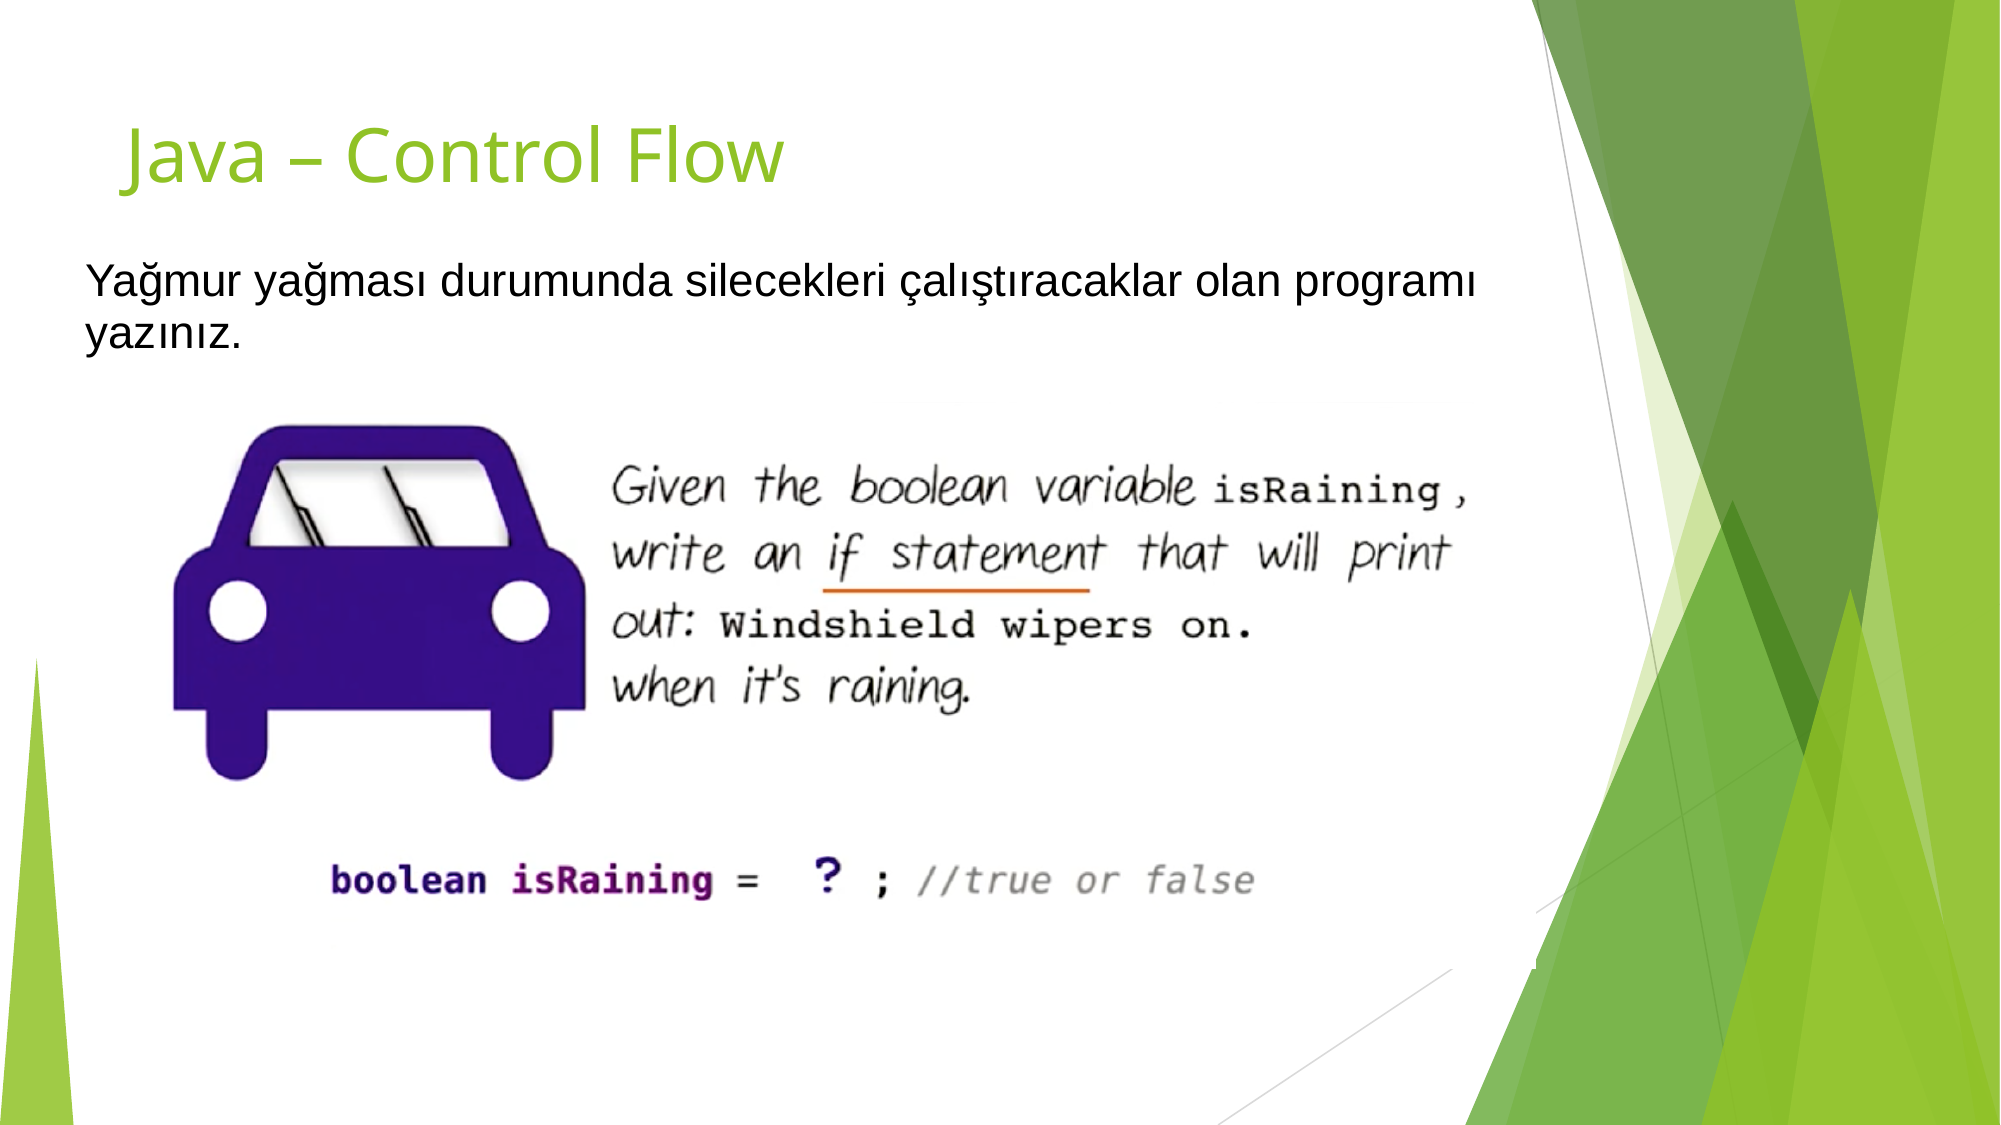

# Java – Control Flow
Yağmur yağması durumunda silecekleri çalıştıracaklar olan programı yazınız.